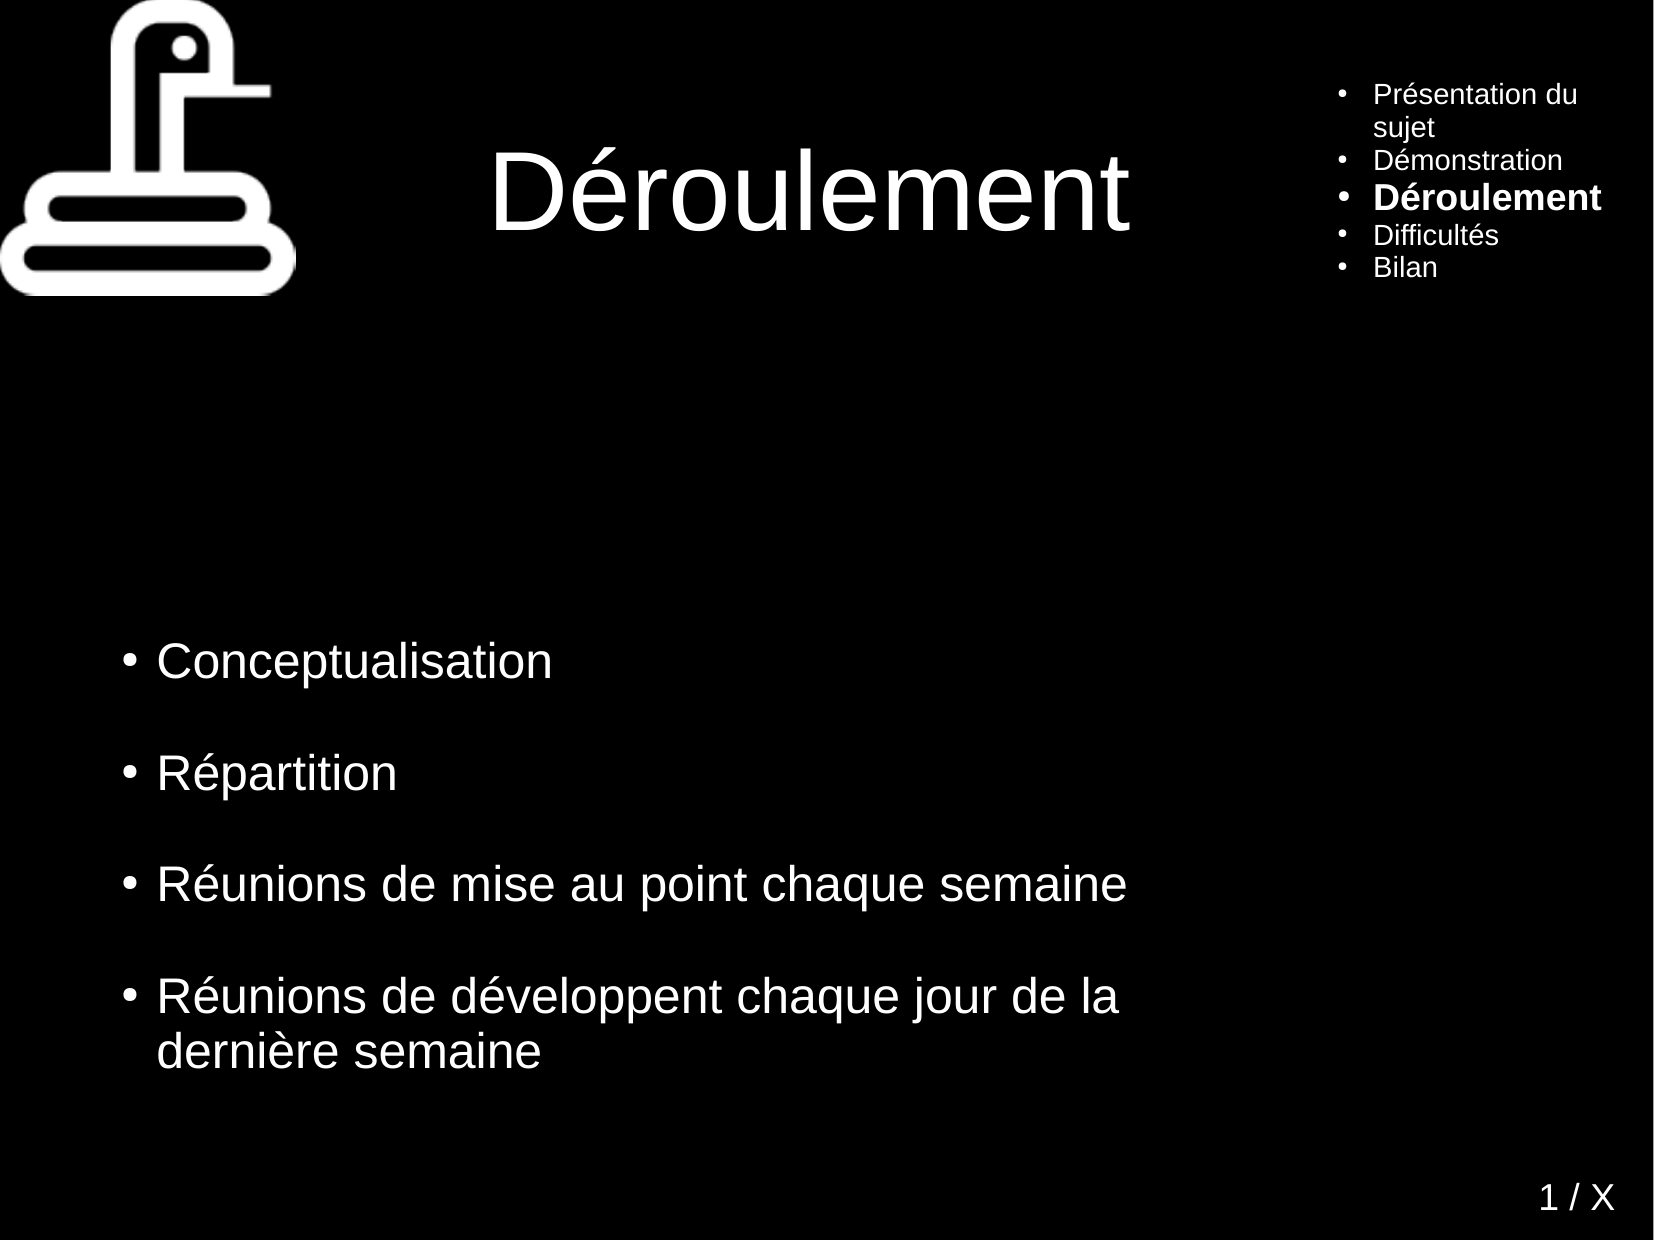

Présentation du sujet
Démonstration
Déroulement
Difficultés
Bilan
# Déroulement
Conceptualisation
Répartition
Réunions de mise au point chaque semaine
Réunions de développent chaque jour de la dernière semaine
1 / X